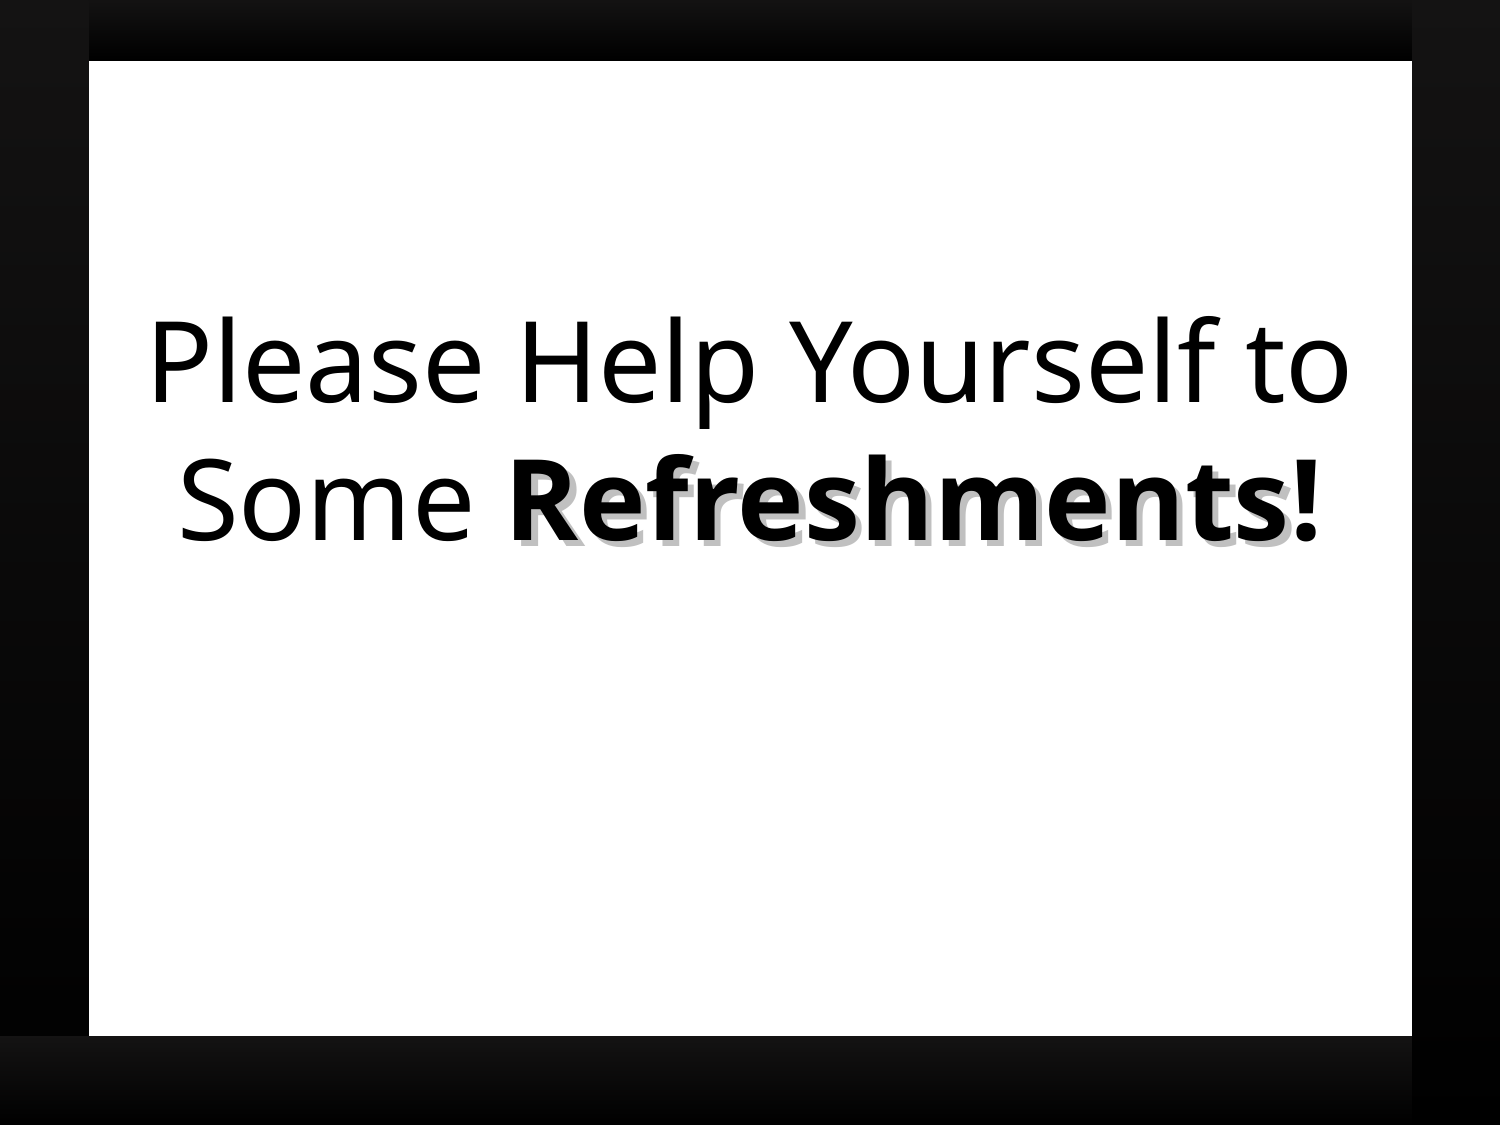

# Please Help Yourself to Some Refreshments!